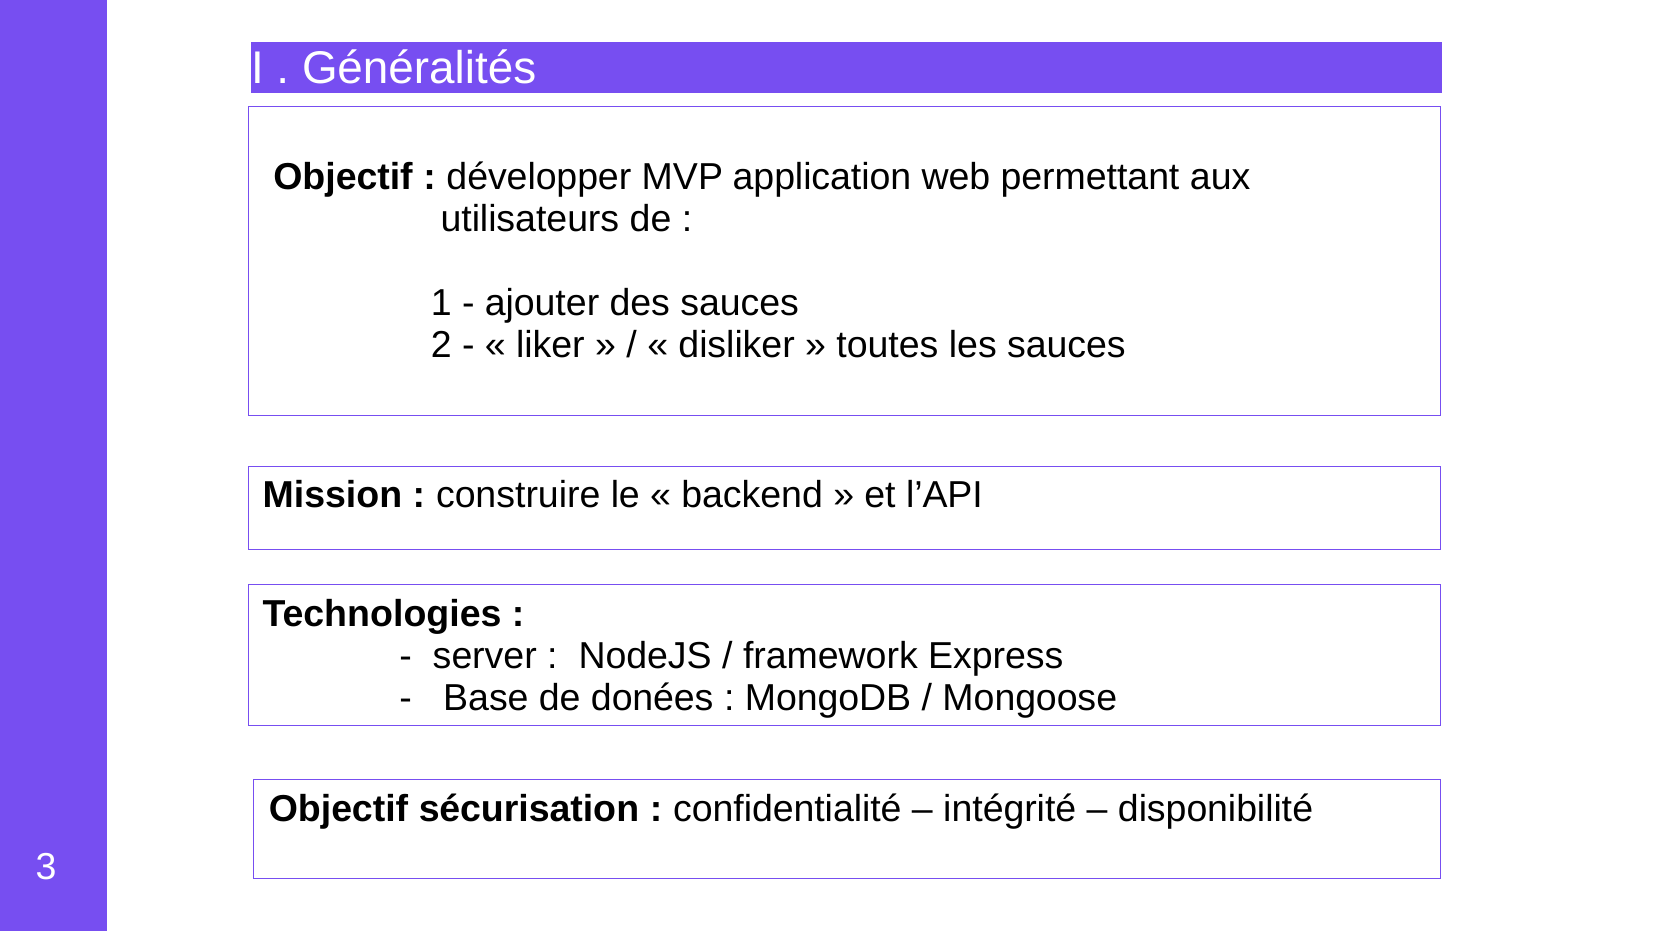

I . Généralités
 Objectif : développer MVP application web permettant aux 	 utilisateurs de :
 1 - ajouter des sauces
 2 - « liker » / « disliker » toutes les sauces
Mission : construire le « backend » et l’API
Technologies :
 - server : NodeJS / framework Express
 - Base de donées : MongoDB / Mongoose
Objectif sécurisation : confidentialité – intégrité – disponibilité